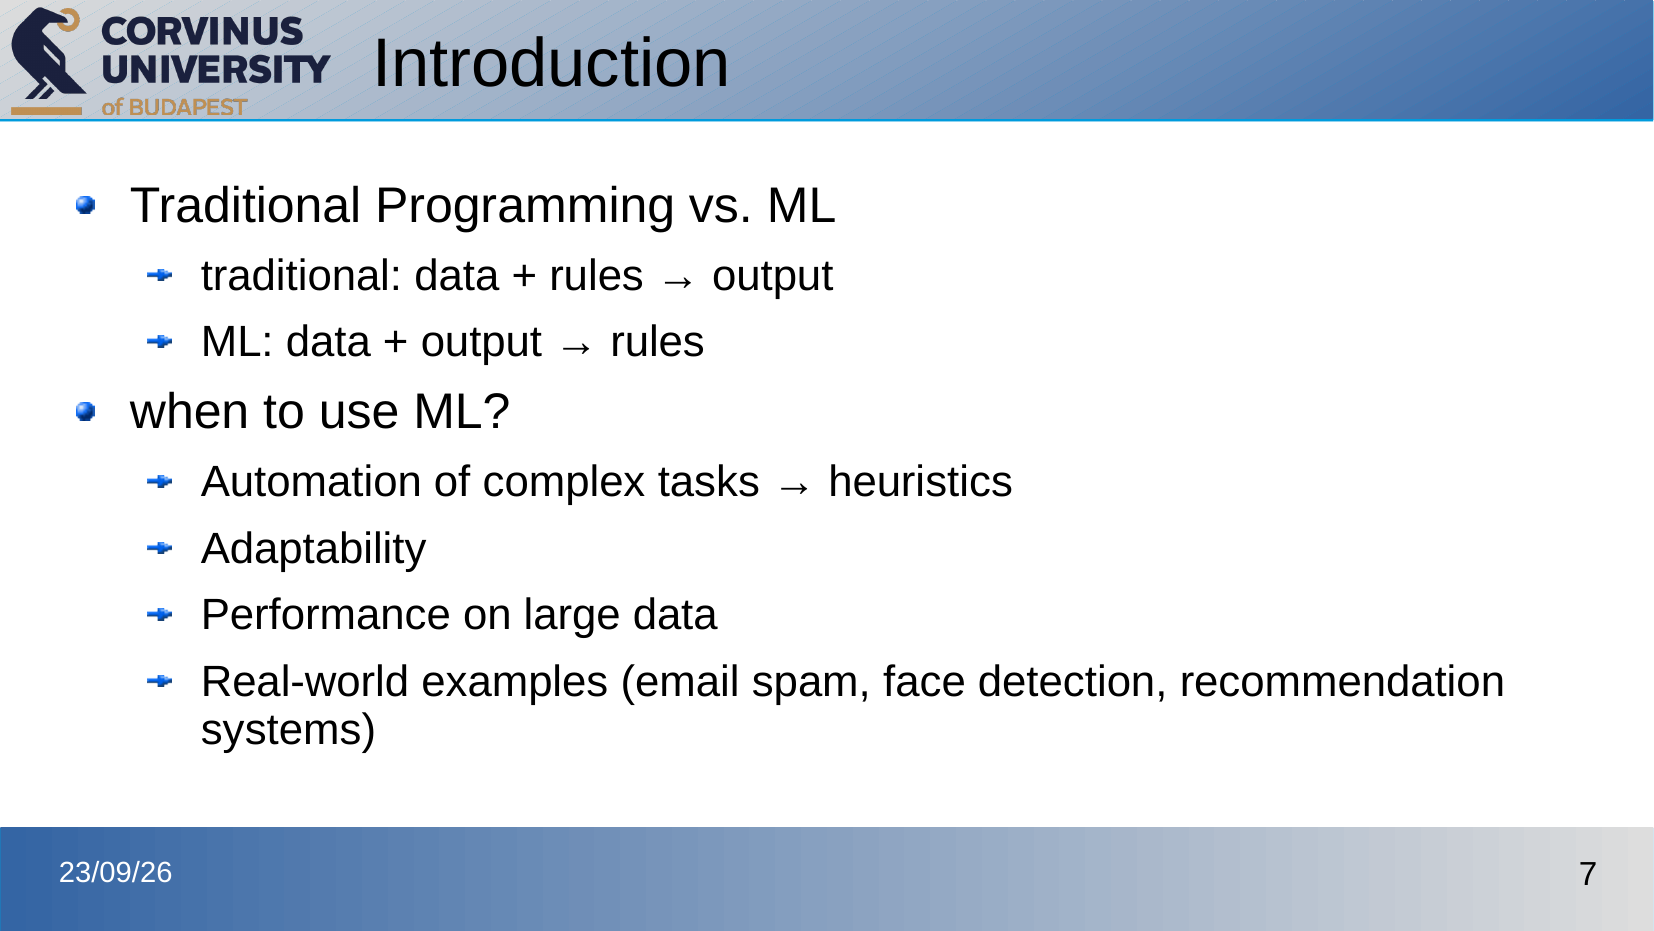

# Introduction
Traditional Programming vs. ML
traditional: data + rules → output
ML: data + output → rules
when to use ML?
Automation of complex tasks → heuristics
Adaptability
Performance on large data
Real-world examples (email spam, face detection, recommendation systems)